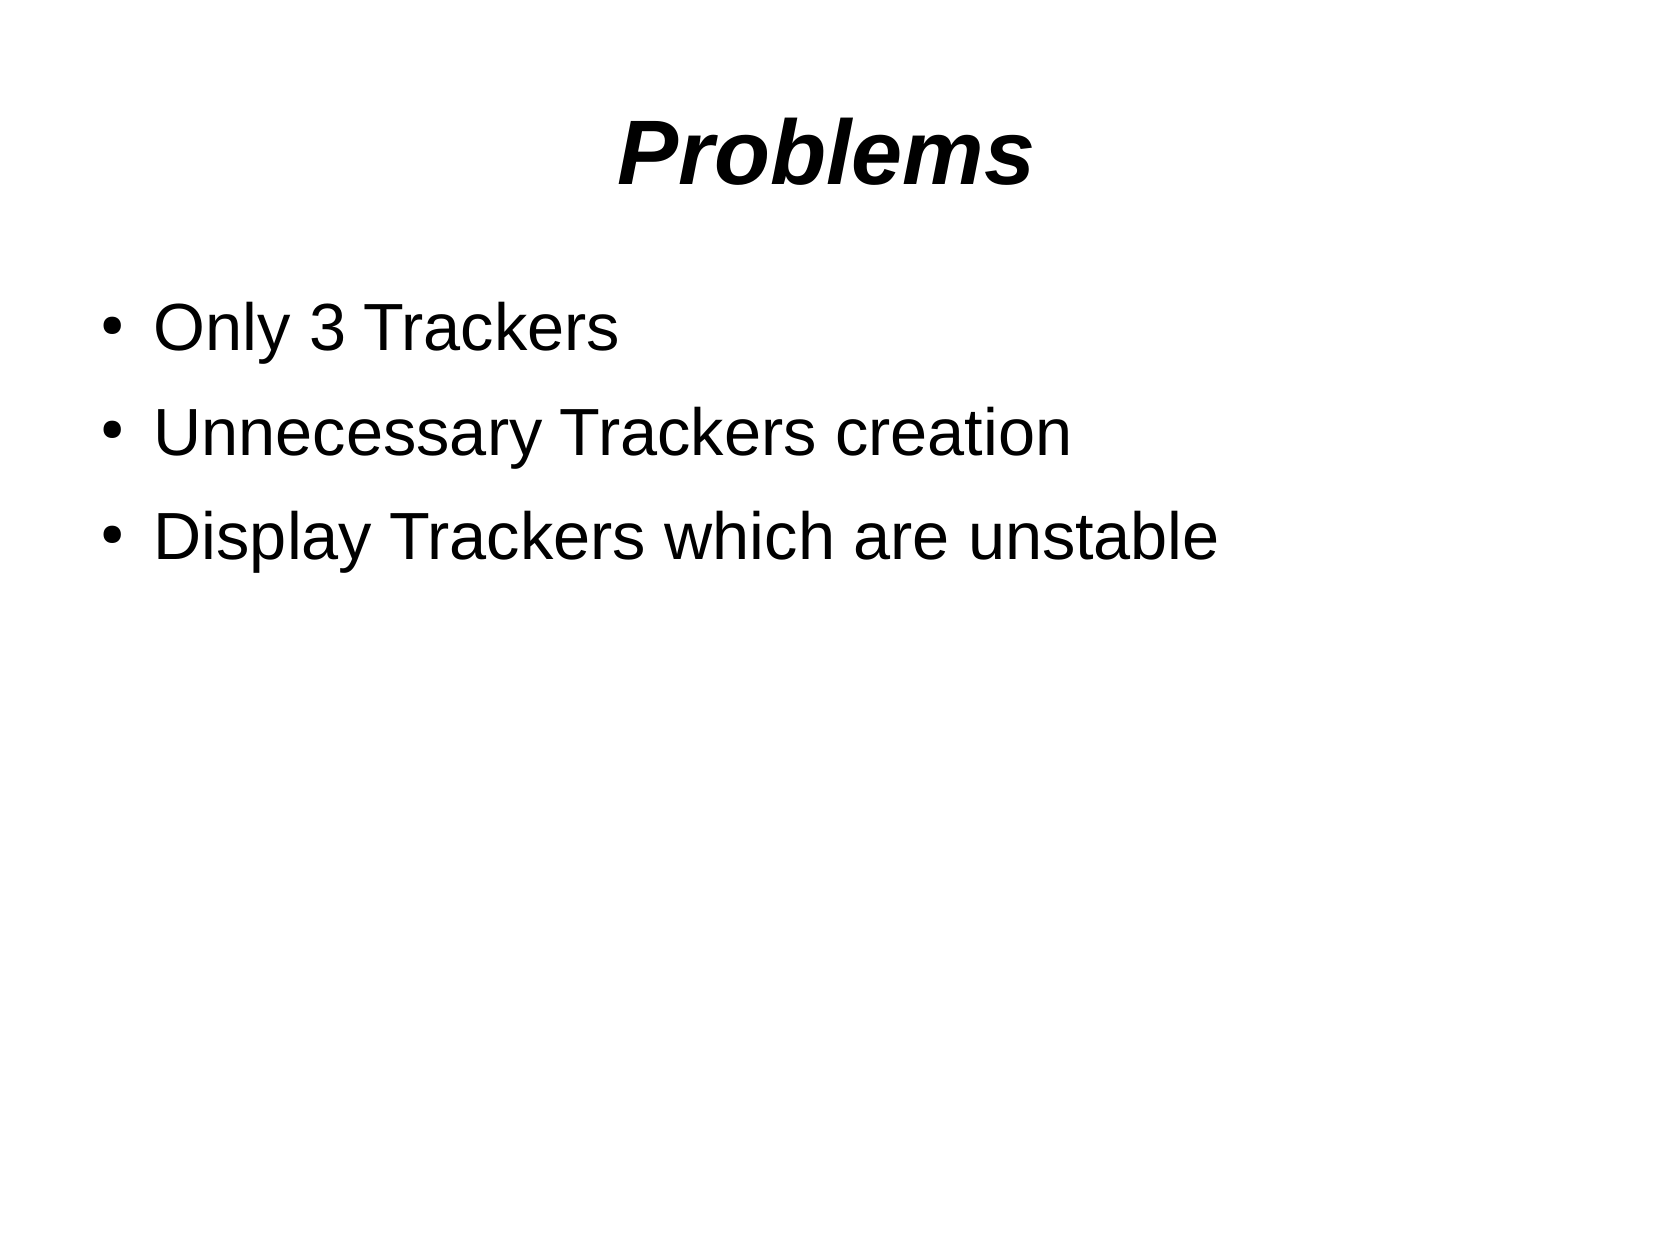

# Problems
Only 3 Trackers
Unnecessary Trackers creation
Display Trackers which are unstable